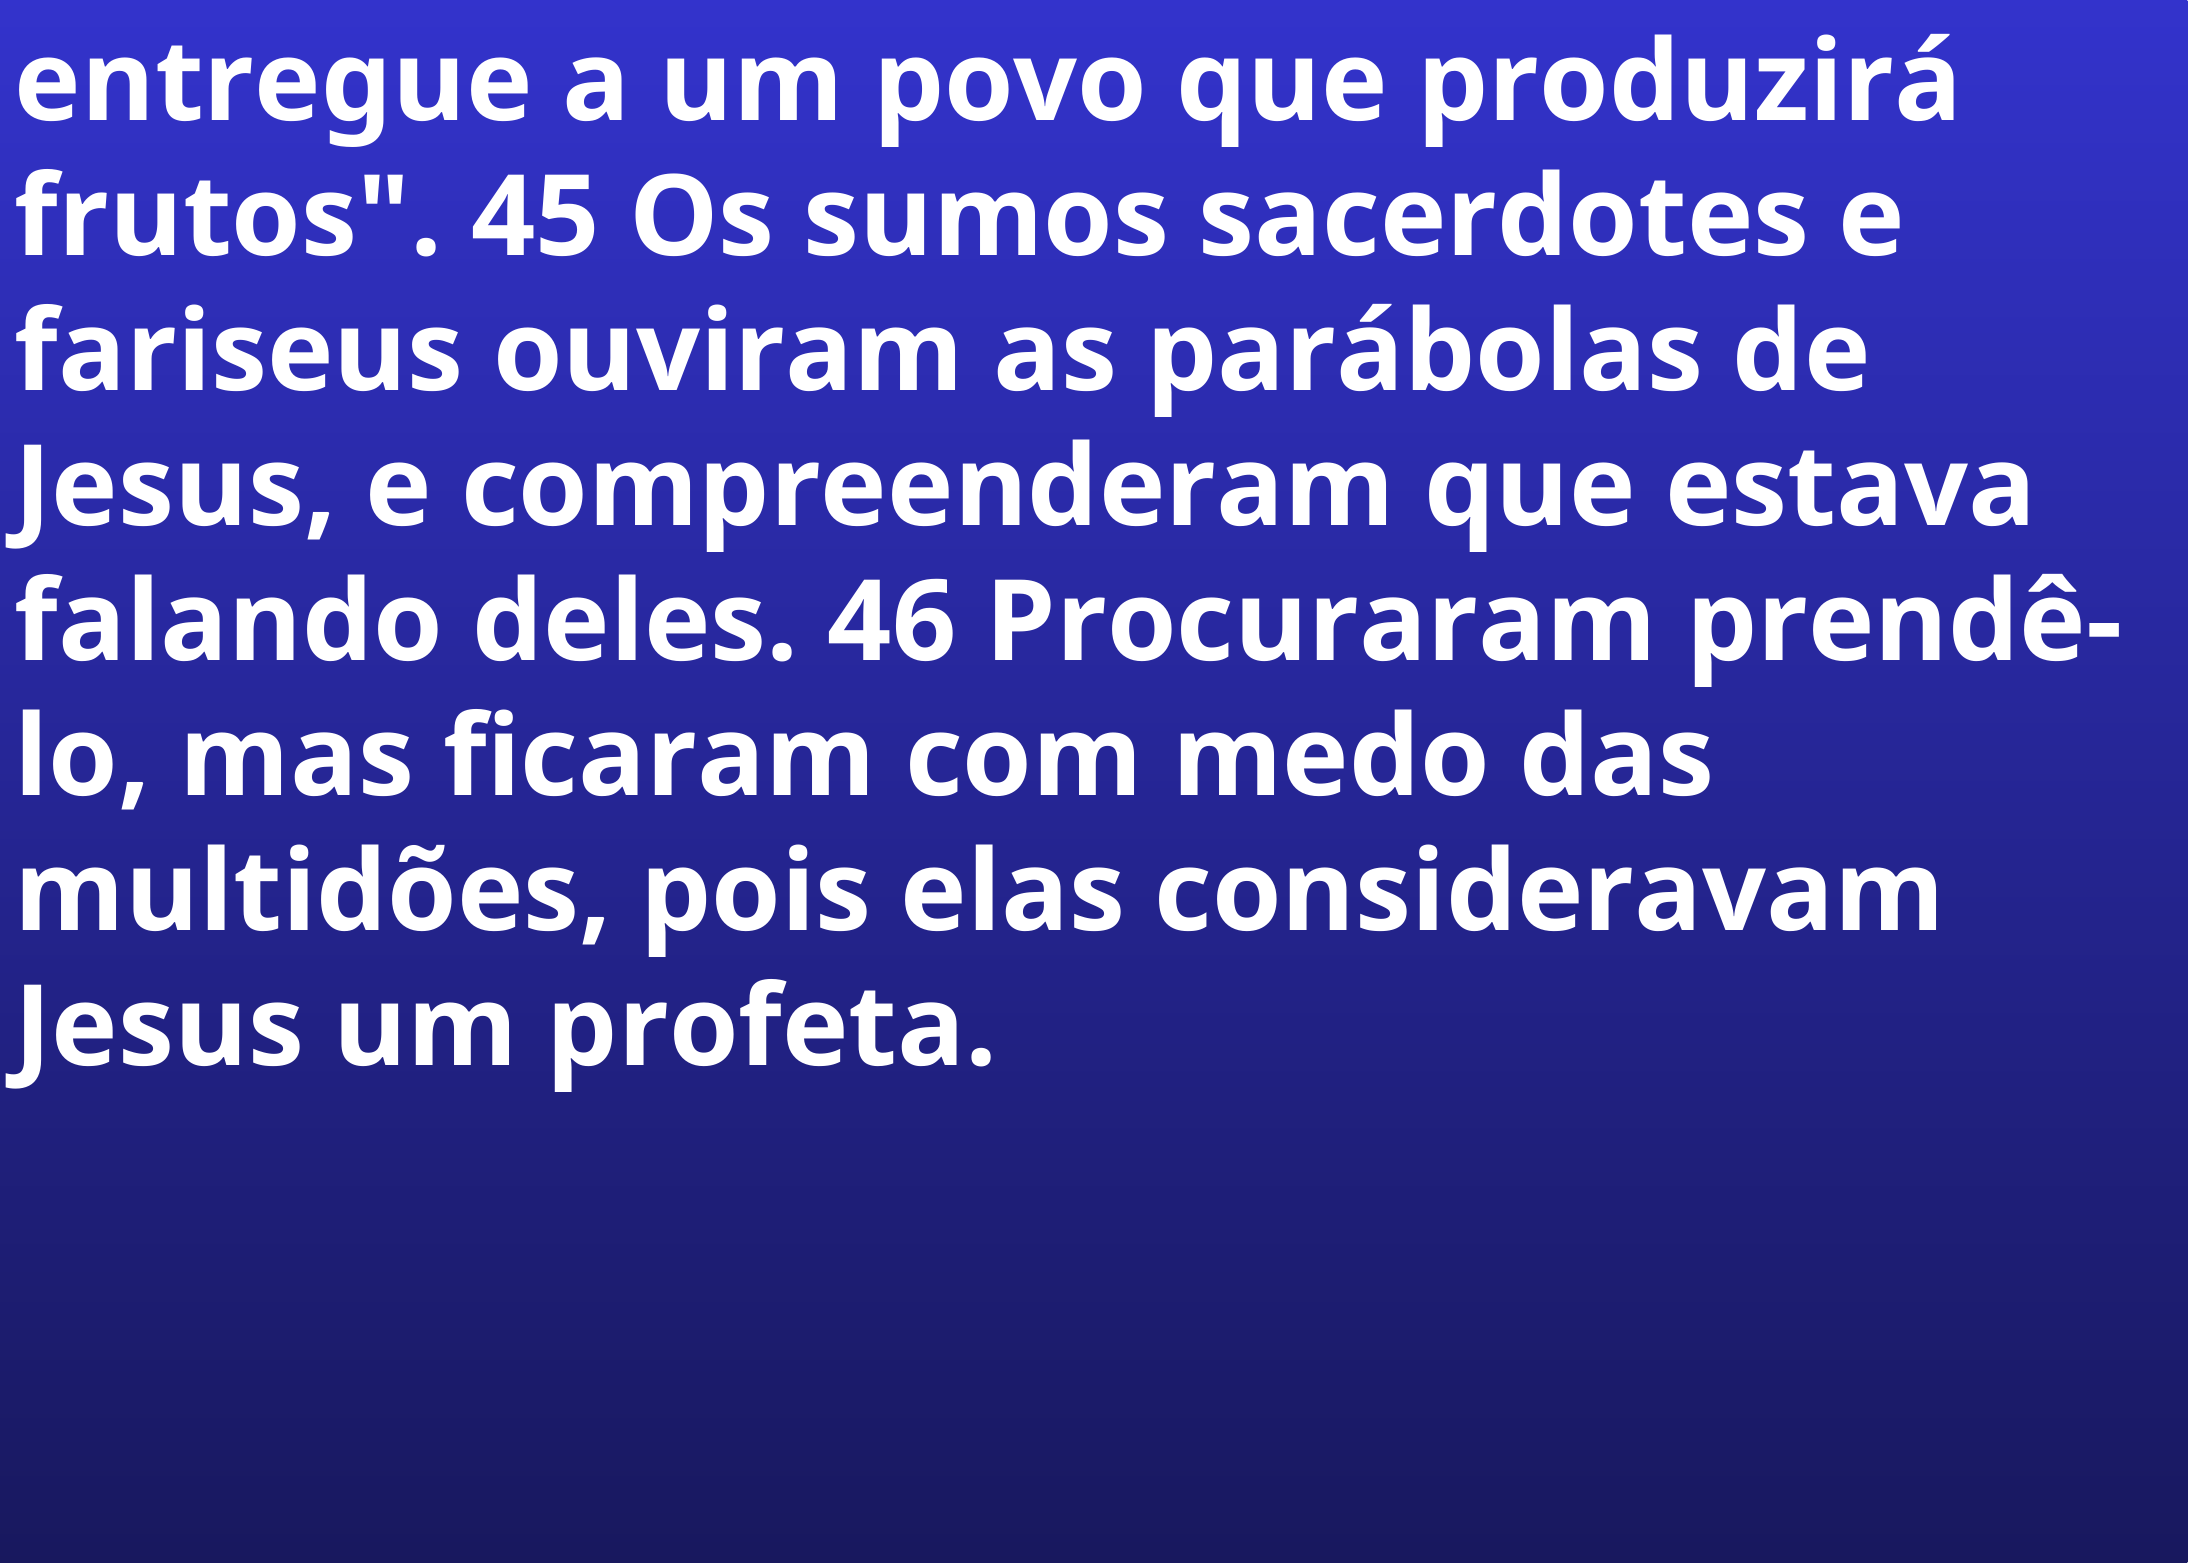

entregue a um povo que produzirá frutos". 45 Os sumos sacerdotes e fariseus ouviram as parábolas de Jesus, e compreenderam que estava falando deles. 46 Procuraram prendê-lo, mas ficaram com medo das multidões, pois elas consideravam Jesus um profeta.